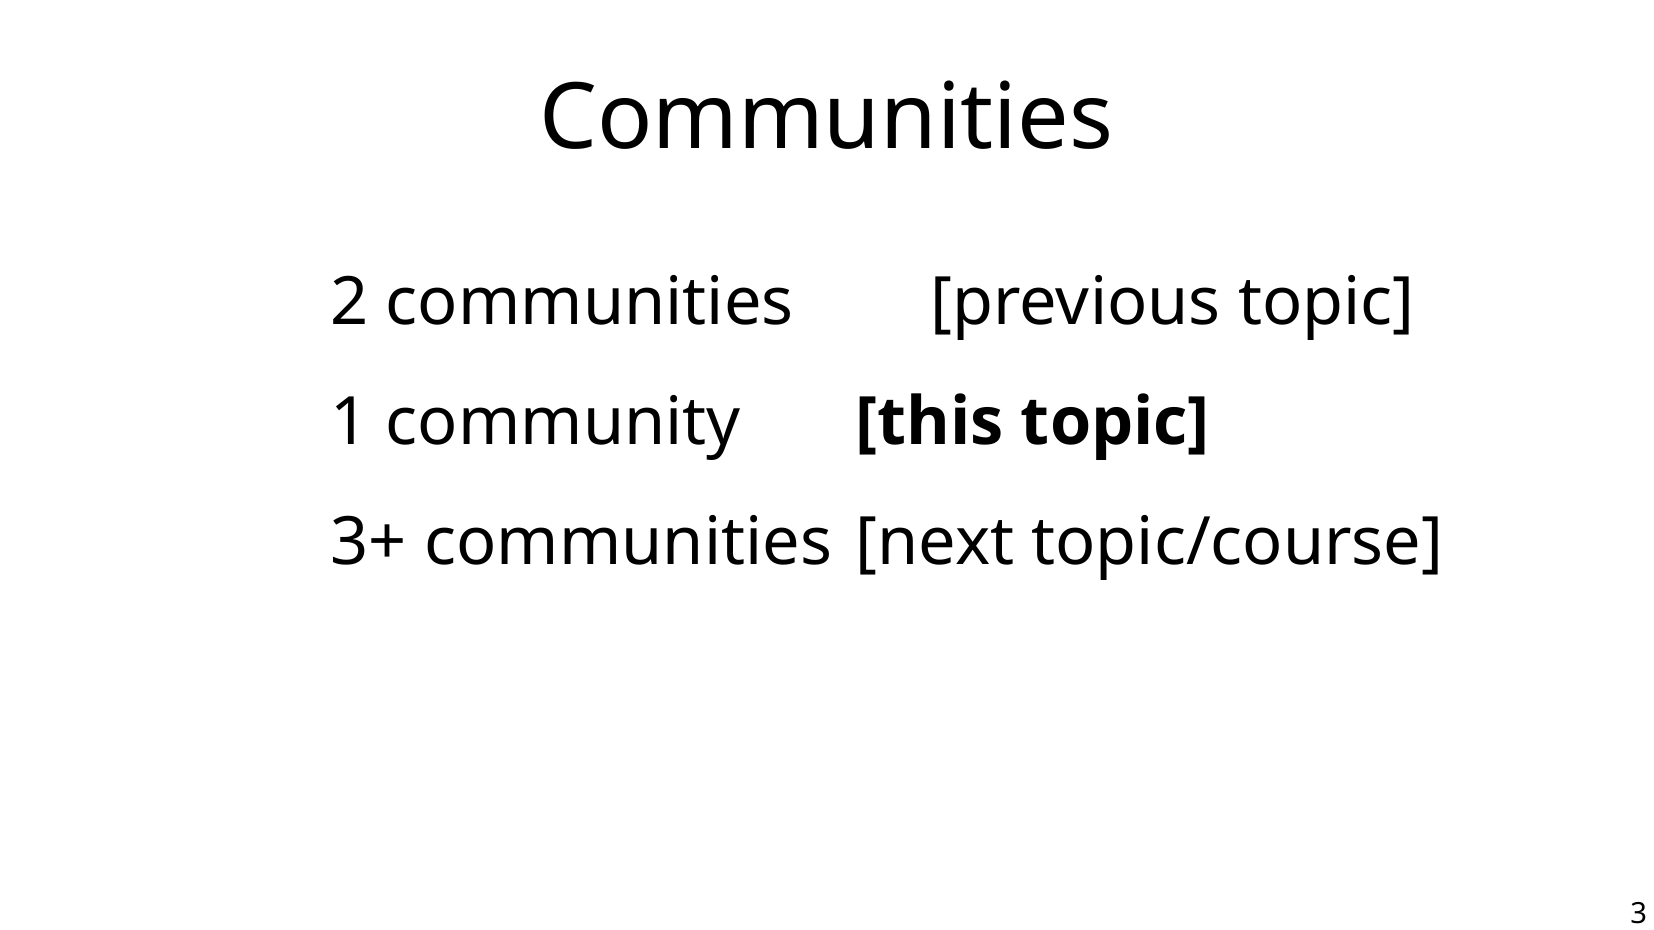

# Communities
2 communities		[previous topic]
1 community		[this topic]
3+ communities	[next topic/course]
3